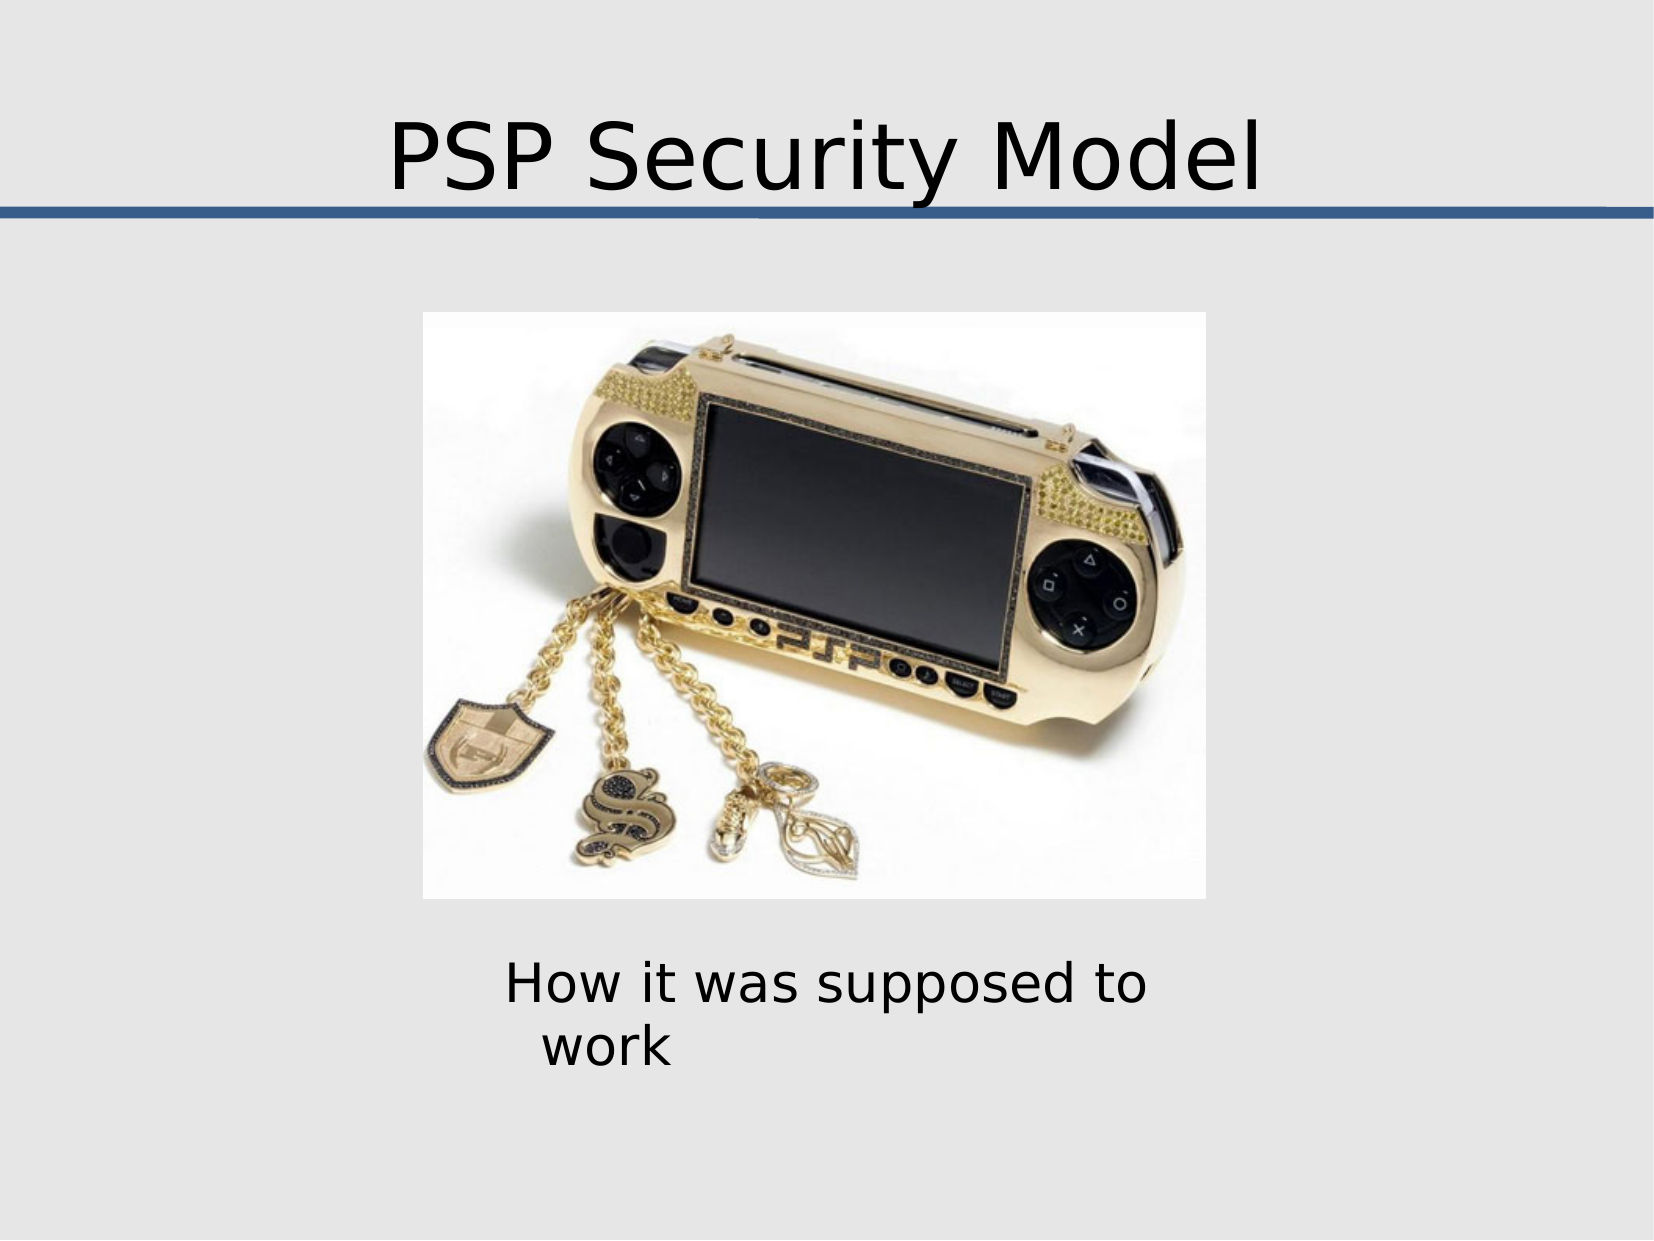

# PSP Security Model
How it was supposed to work